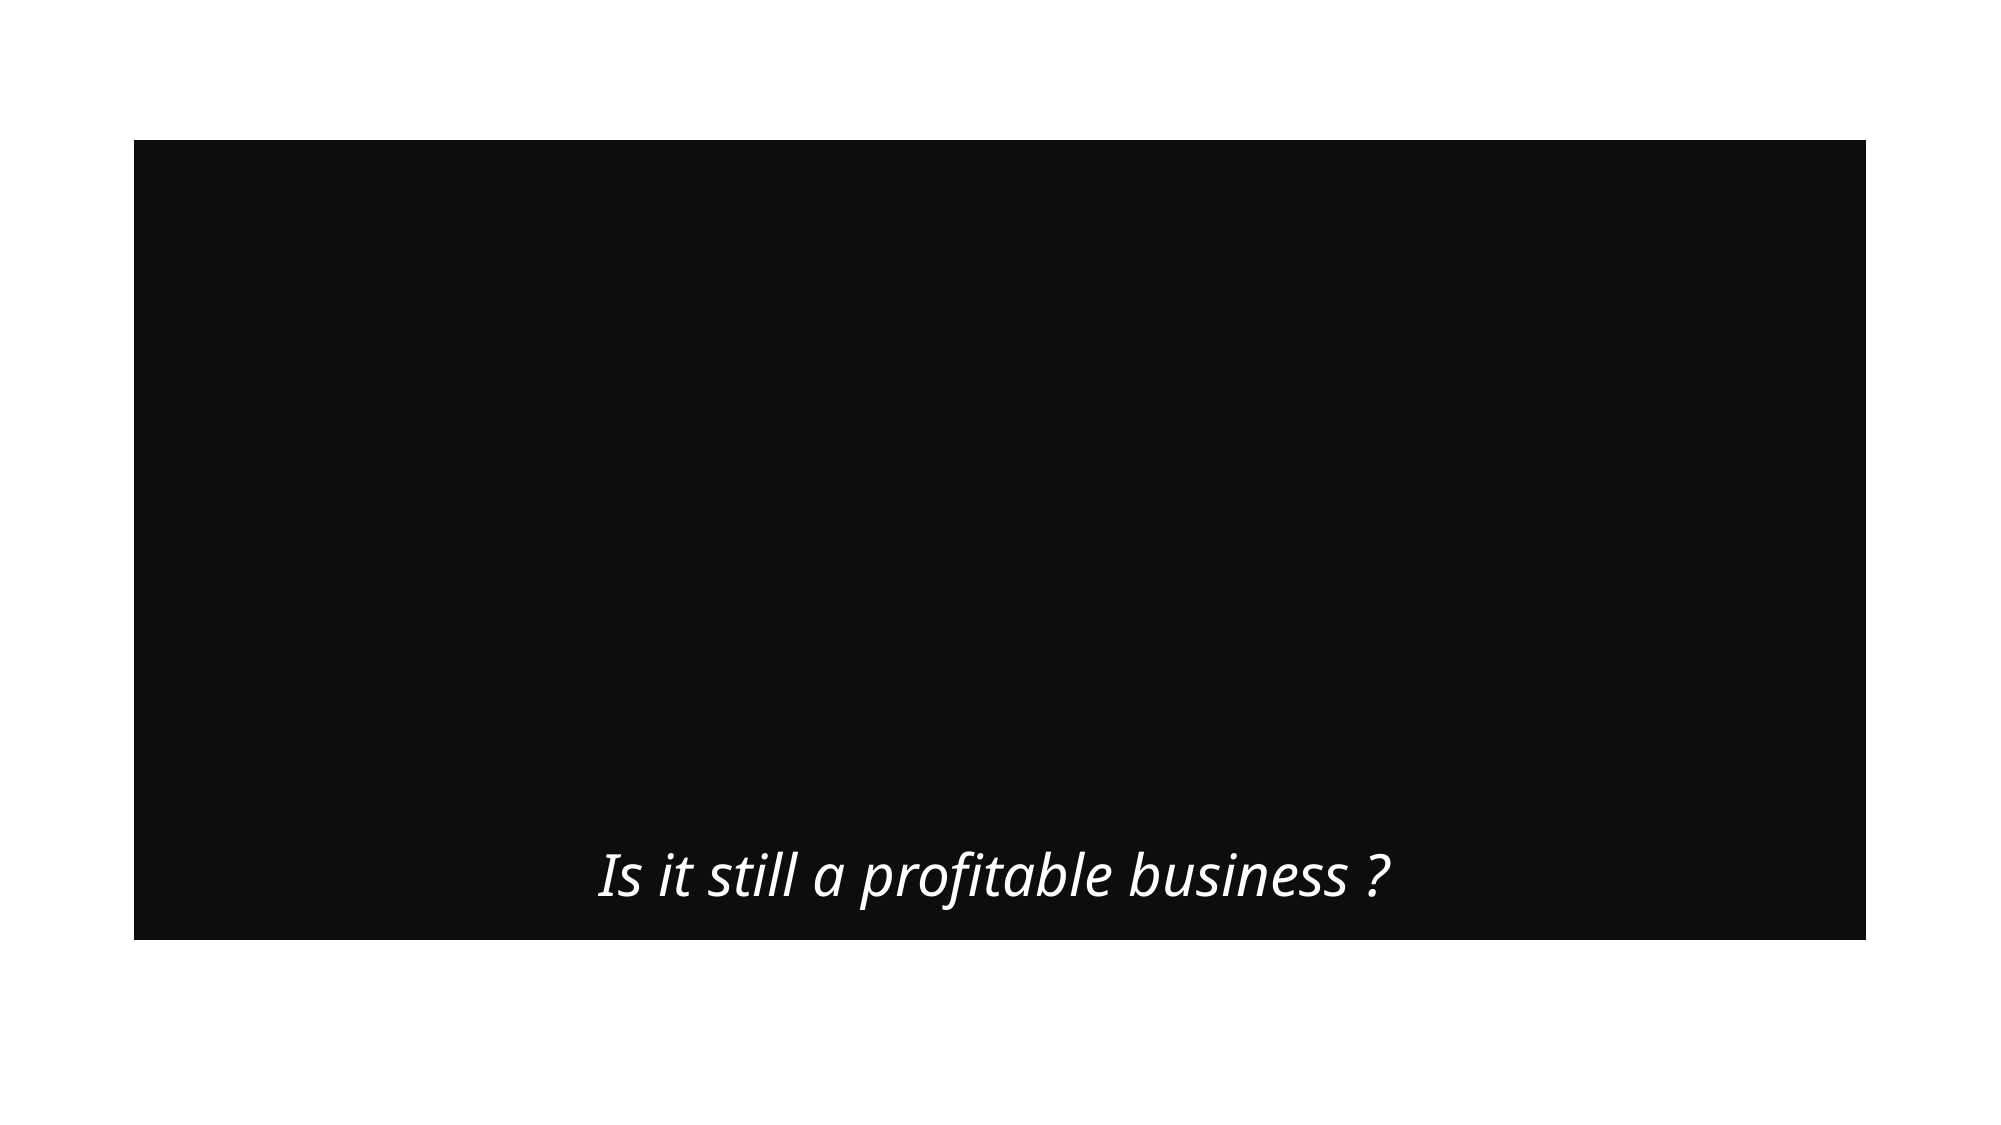

Is it still a profitable business ?